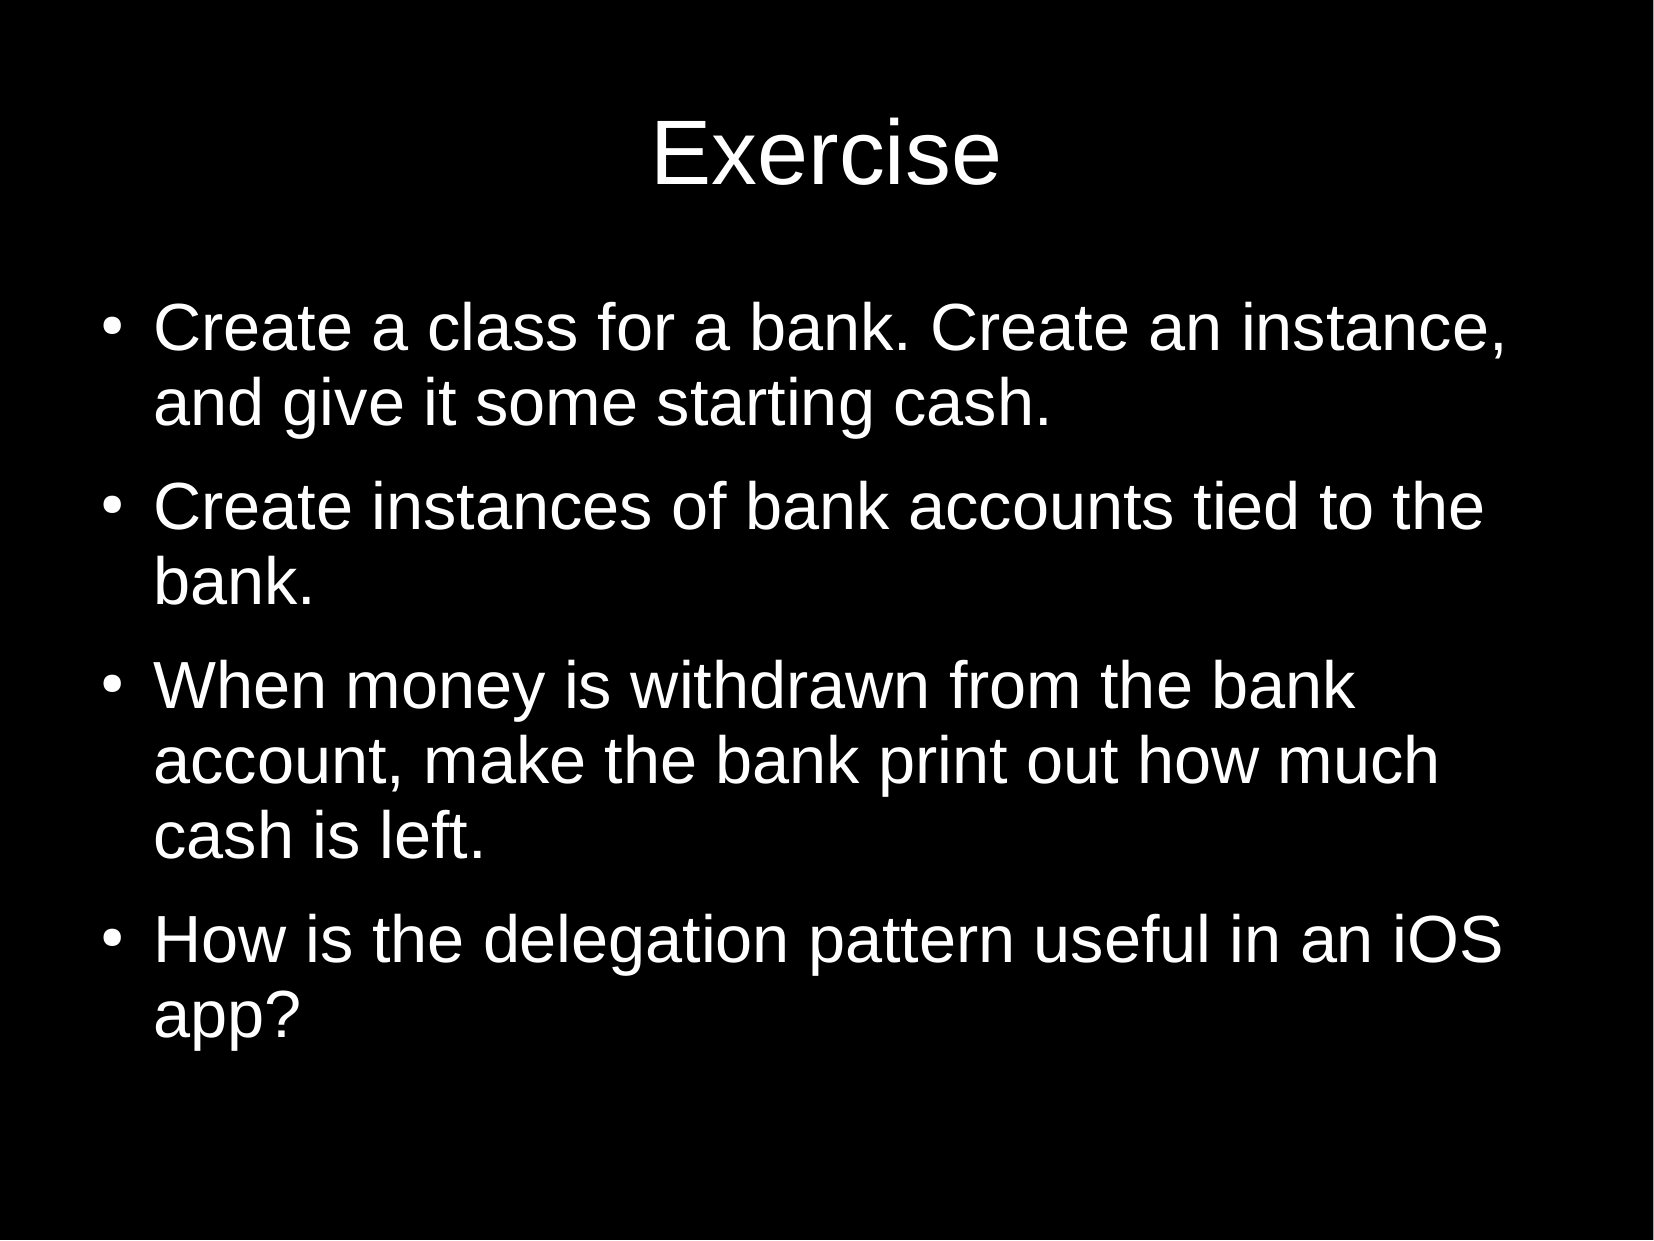

# Exercise
Create a class for a bank. Create an instance, and give it some starting cash.
Create instances of bank accounts tied to the bank.
When money is withdrawn from the bank account, make the bank print out how much cash is left.
How is the delegation pattern useful in an iOS app?